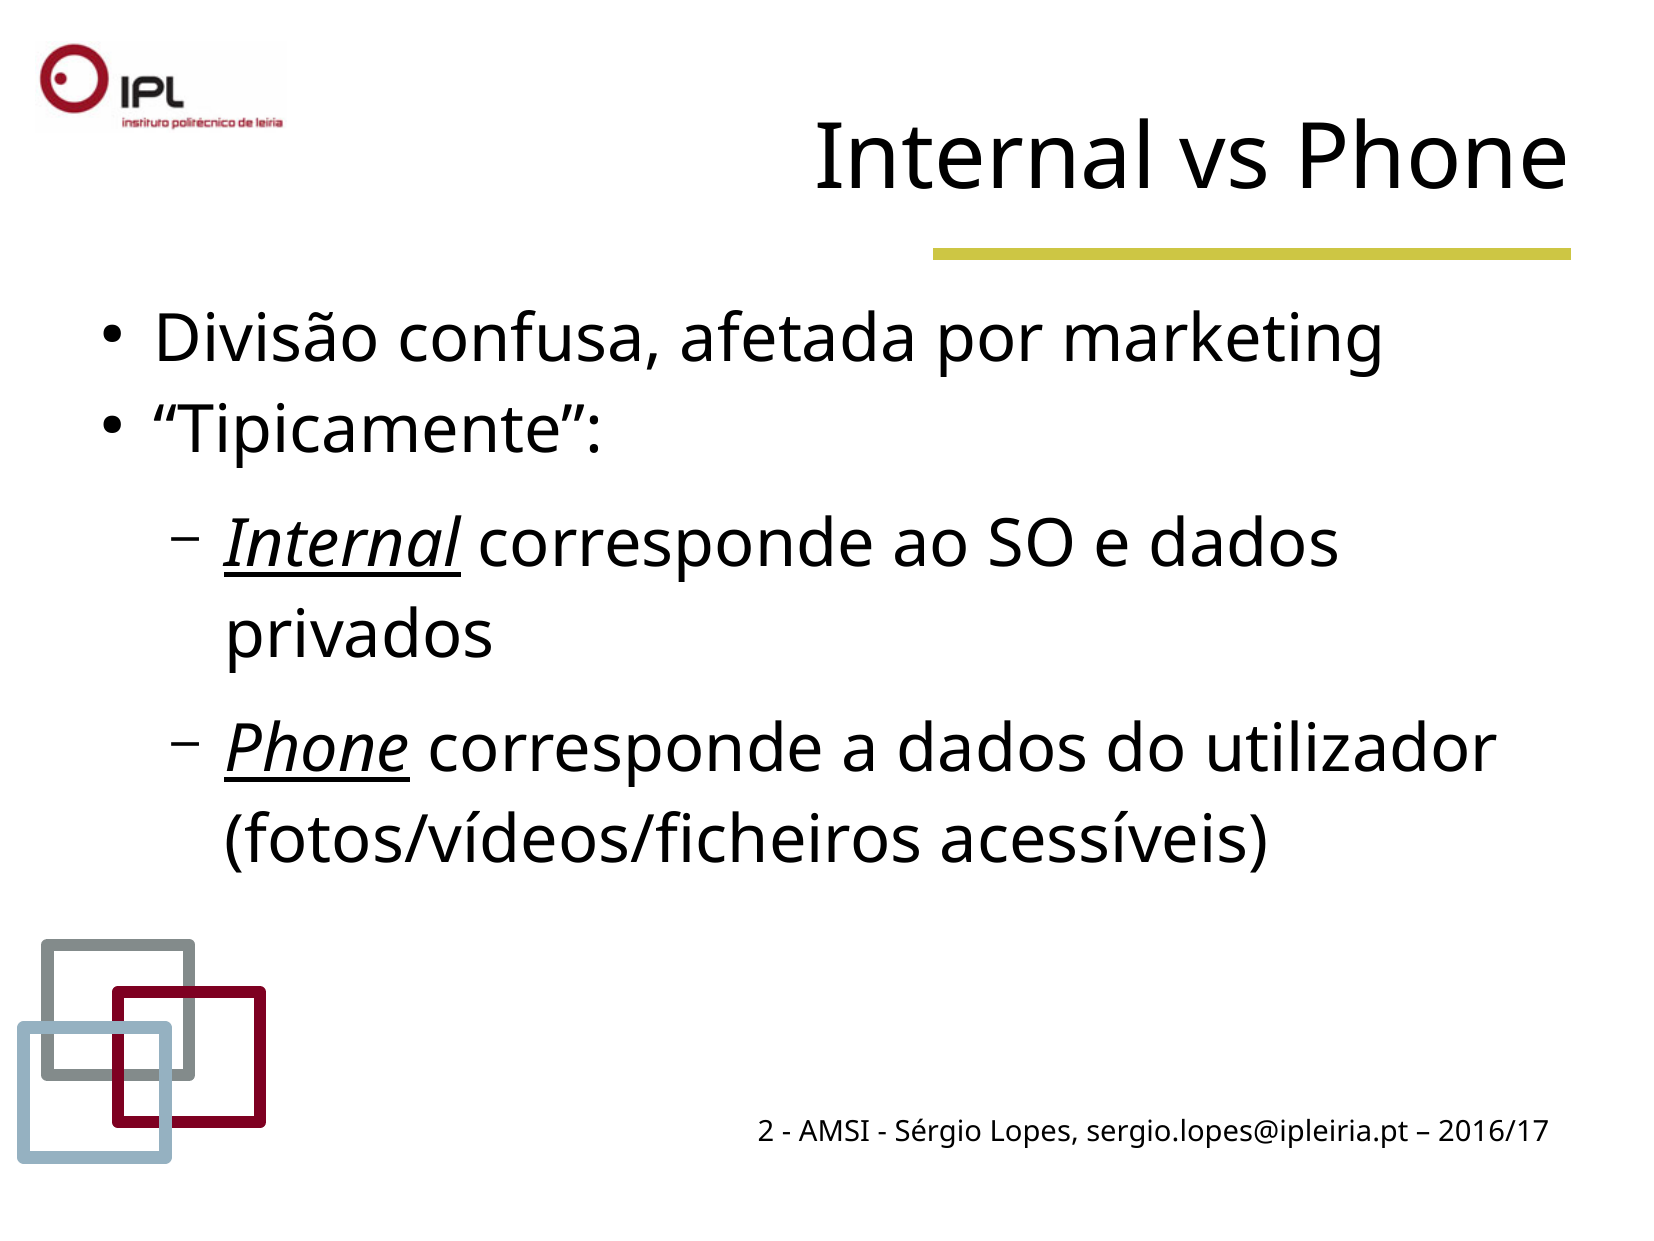

# Internal vs Phone
Divisão confusa, afetada por marketing
“Tipicamente”:
Internal corresponde ao SO e dados privados
Phone corresponde a dados do utilizador (fotos/vídeos/ficheiros acessíveis)
2 - AMSI - Sérgio Lopes, sergio.lopes@ipleiria.pt – 2016/17